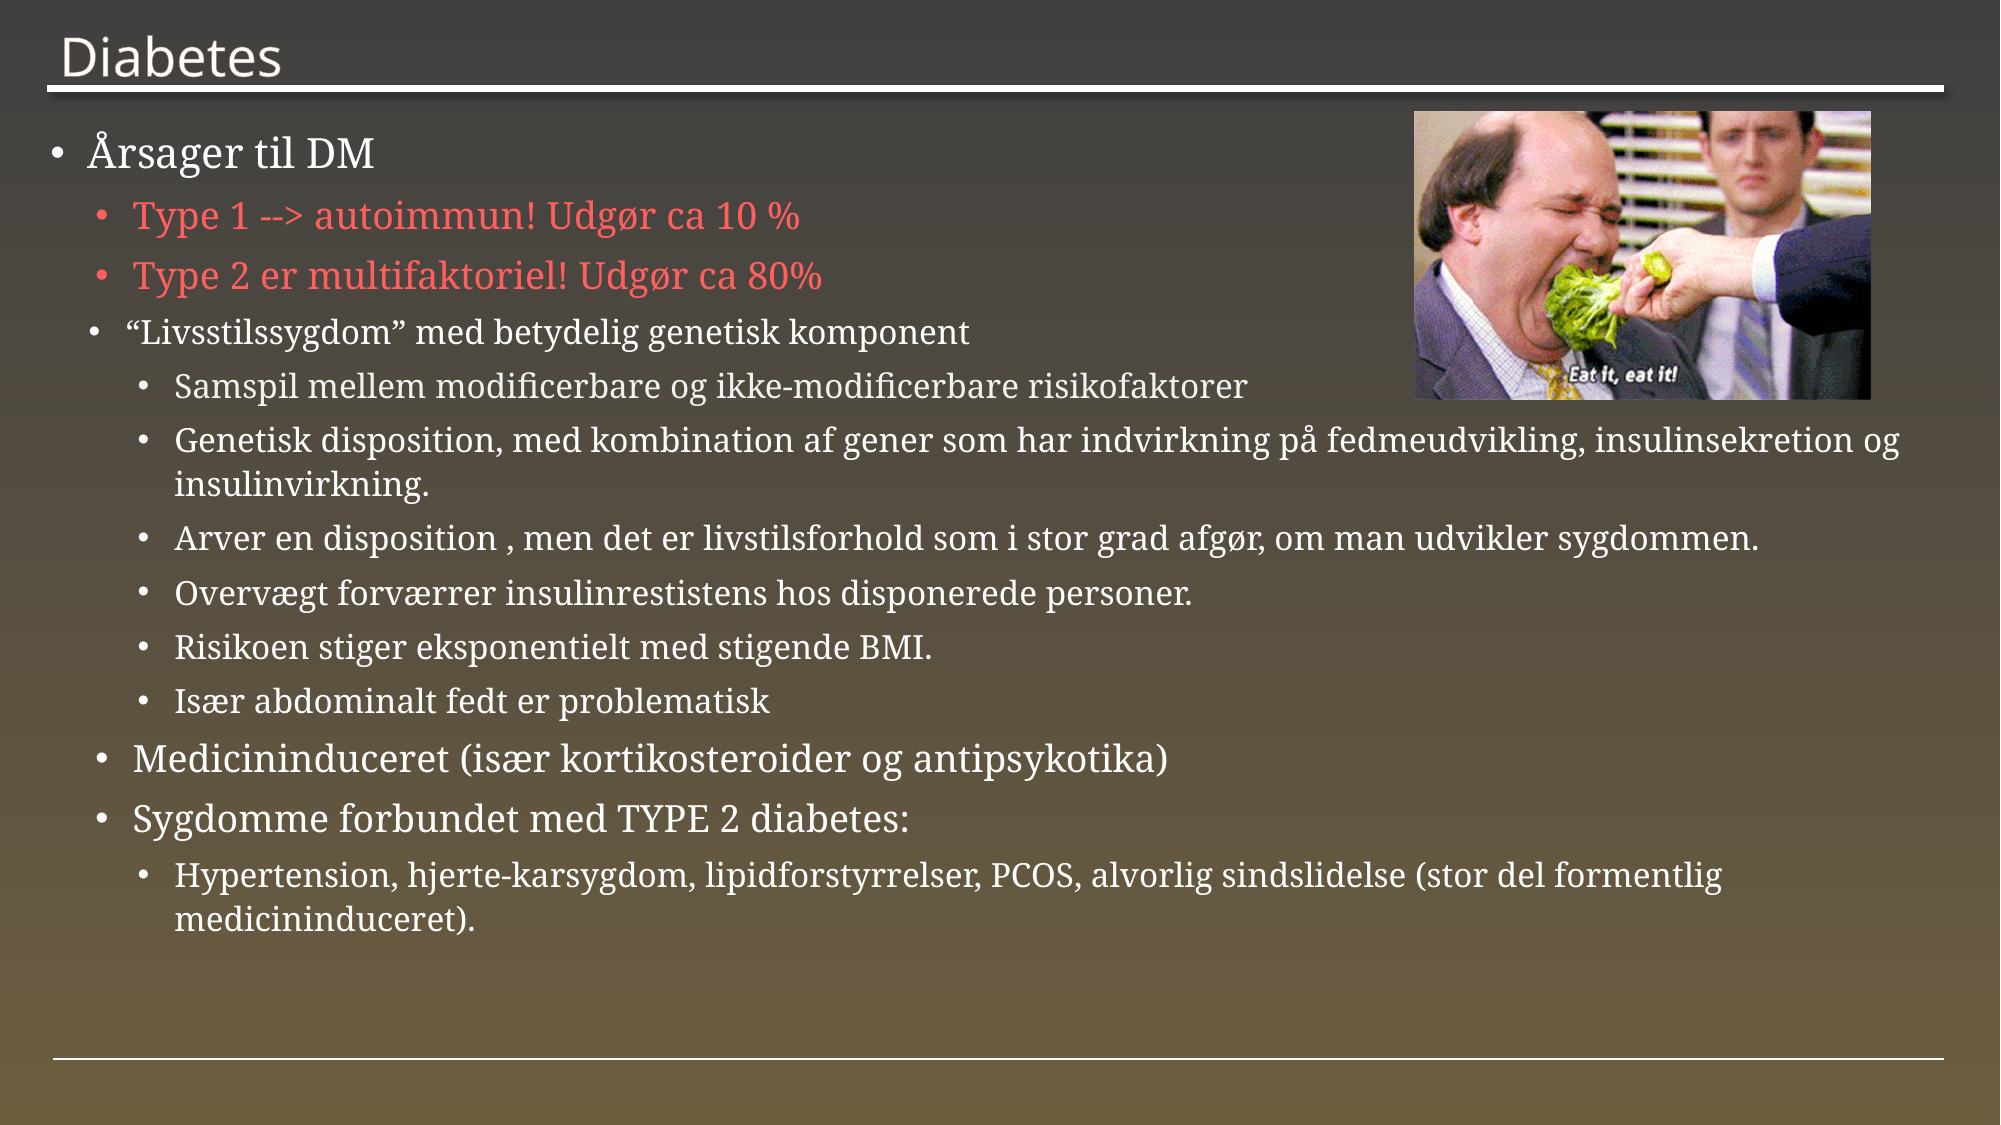

# Diabetes
Årsager til DM
Type 1 --> autoimmun! Udgør ca 10 %
Type 2 er multifaktoriel! Udgør ca 80%
“Livsstilssygdom” med betydelig genetisk komponent
Samspil mellem modificerbare og ikke-modificerbare risikofaktorer
Genetisk disposition, med kombination af gener som har indvirkning på fedmeudvikling, insulinsekretion og insulinvirkning.
Arver en disposition , men det er livstilsforhold som i stor grad afgør, om man udvikler sygdommen.
Overvægt forværrer insulinrestistens hos disponerede personer.
Risikoen stiger eksponentielt med stigende BMI.
Især abdominalt fedt er problematisk
Medicininduceret (især kortikosteroider og antipsykotika)
Sygdomme forbundet med TYPE 2 diabetes:
Hypertension, hjerte-karsygdom, lipidforstyrrelser, PCOS, alvorlig sindslidelse (stor del formentlig medicininduceret).